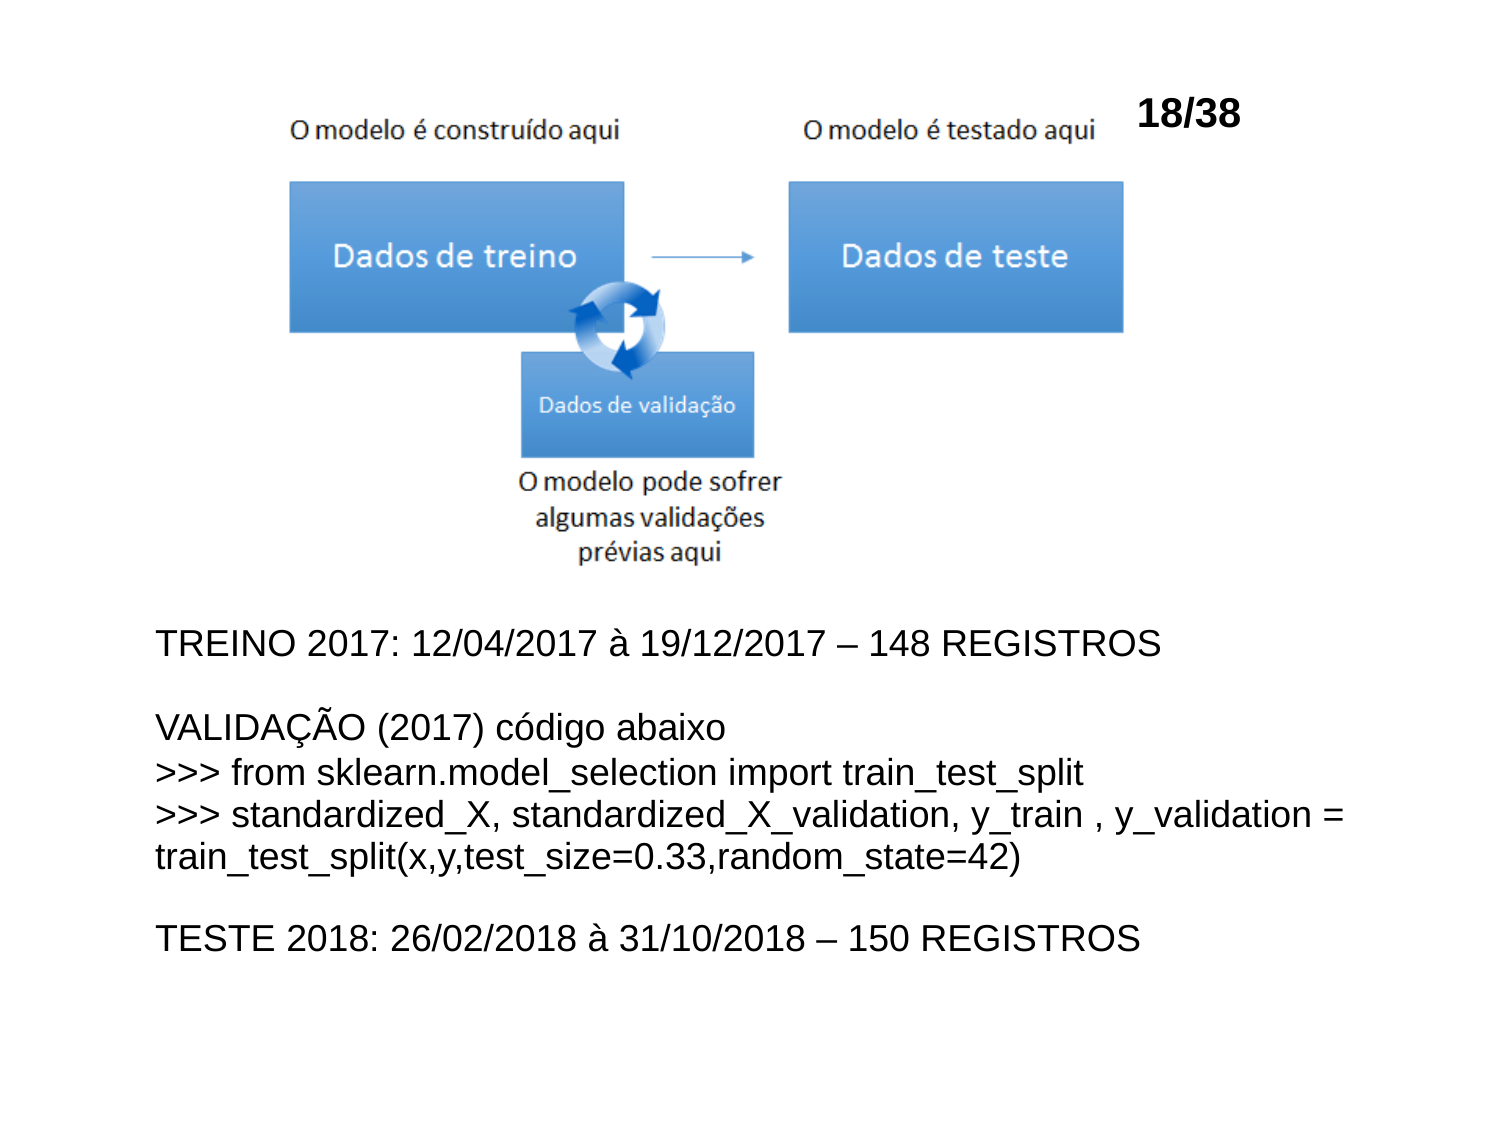

18/38
TREINO 2017: 12/04/2017 à 19/12/2017 – 148 REGISTROS
VALIDAÇÃO (2017) código abaixo
>>> from sklearn.model_selection import train_test_split
>>> standardized_X, standardized_X_validation, y_train , y_validation = train_test_split(x,y,test_size=0.33,random_state=42)
TESTE 2018: 26/02/2018 à 31/10/2018 – 150 REGISTROS